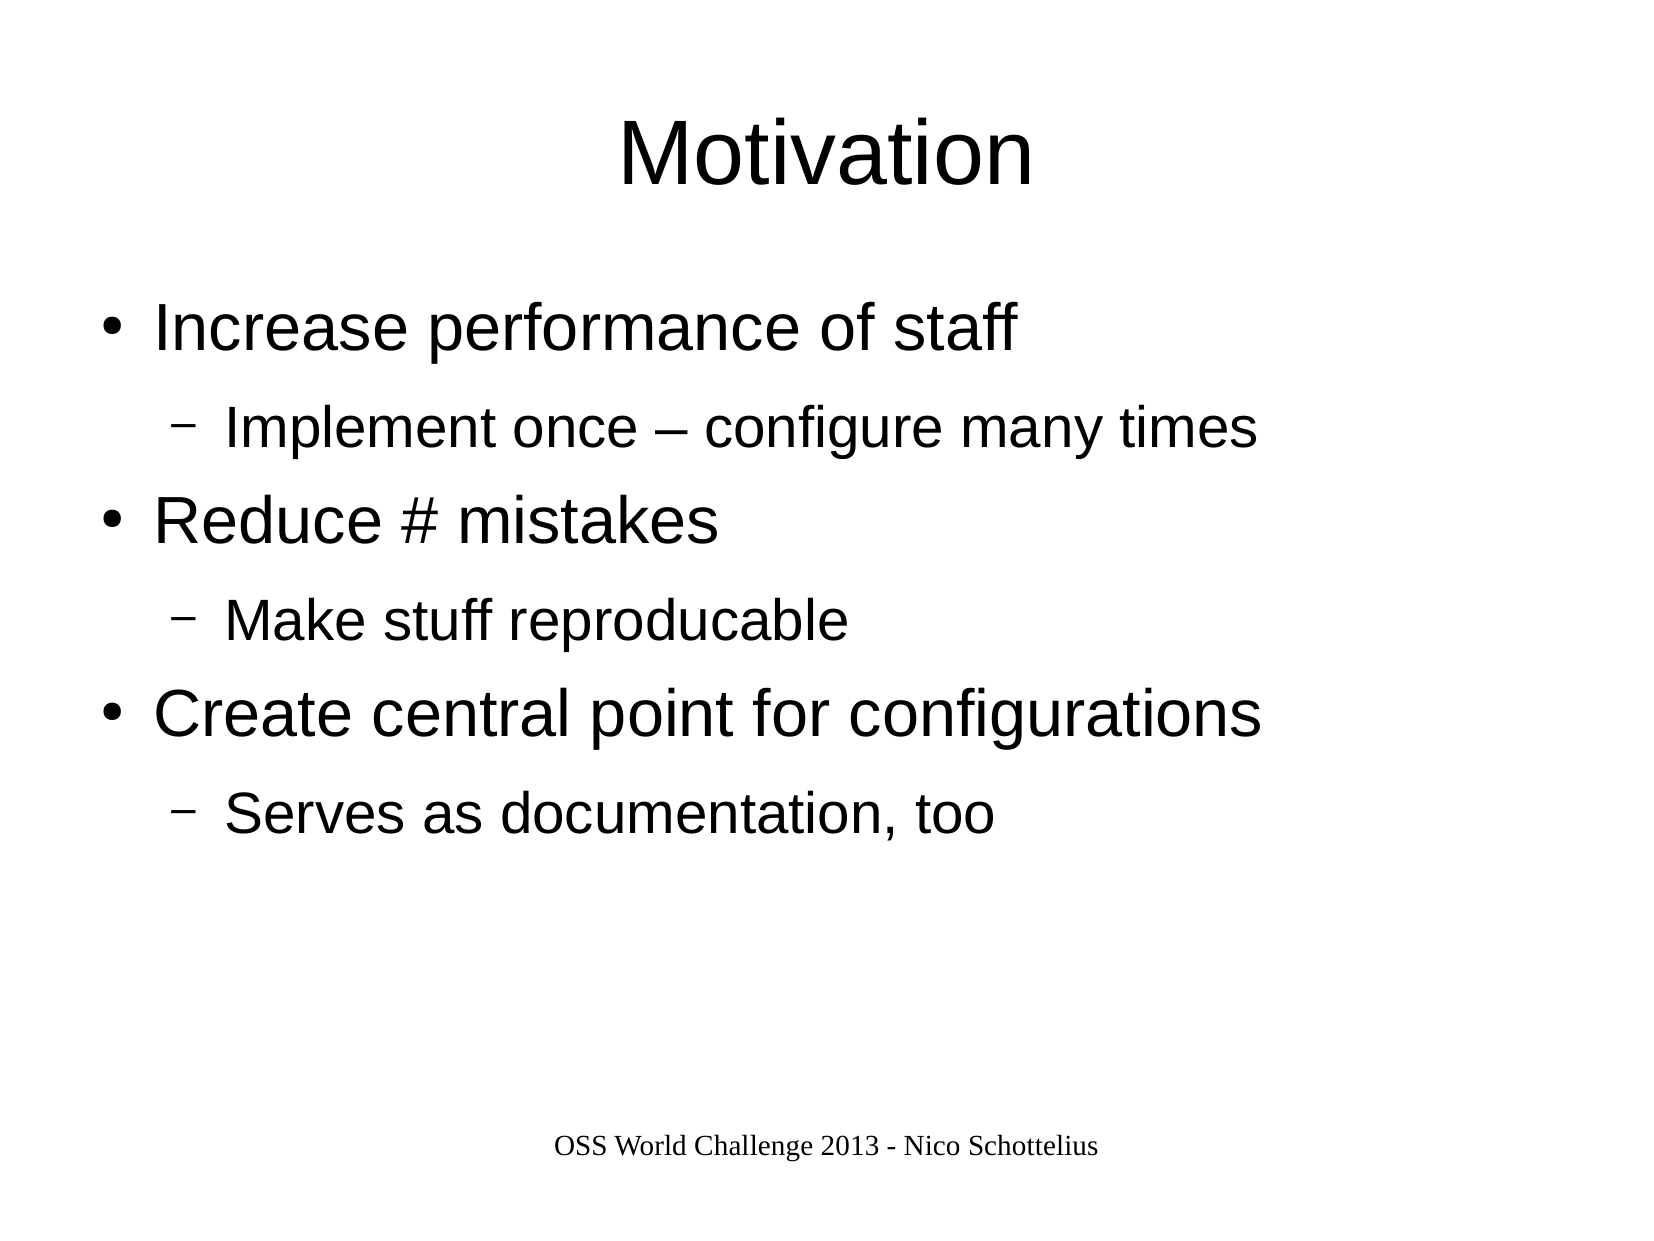

# Motivation
Increase performance of staff
Implement once – configure many times
Reduce # mistakes
Make stuff reproducable
Create central point for configurations
Serves as documentation, too
OSS World Challenge 2013 - Nico Schottelius